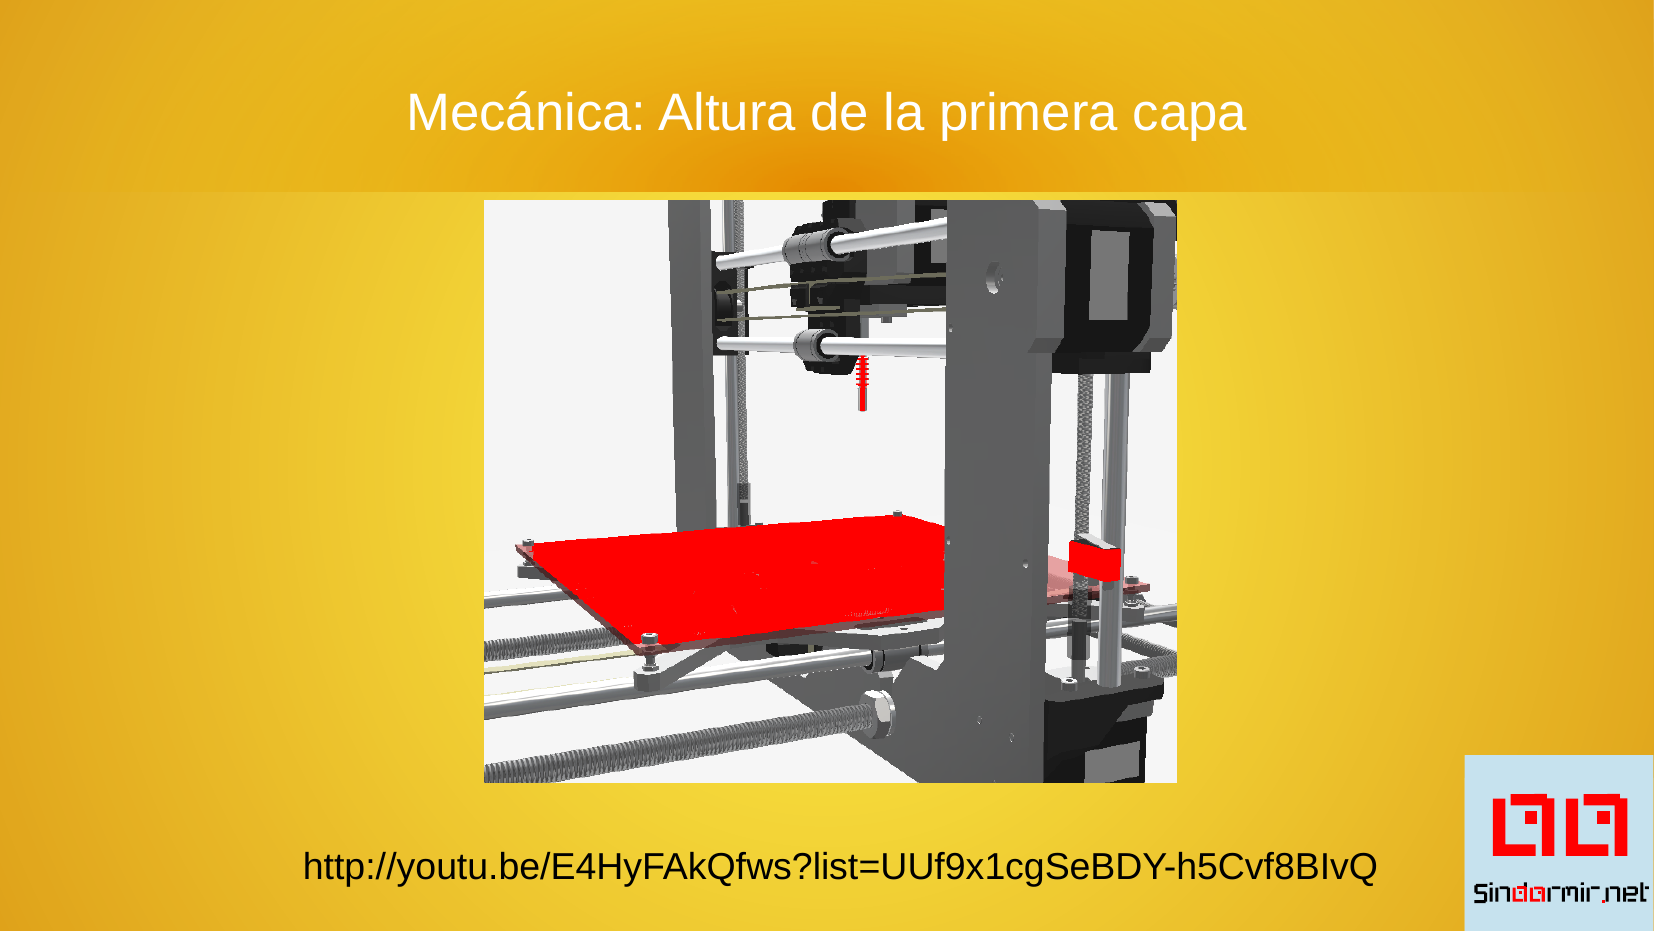

# Mecánica: Altura de la primera capa
http://youtu.be/E4HyFAkQfws?list=UUf9x1cgSeBDY-h5Cvf8BIvQ